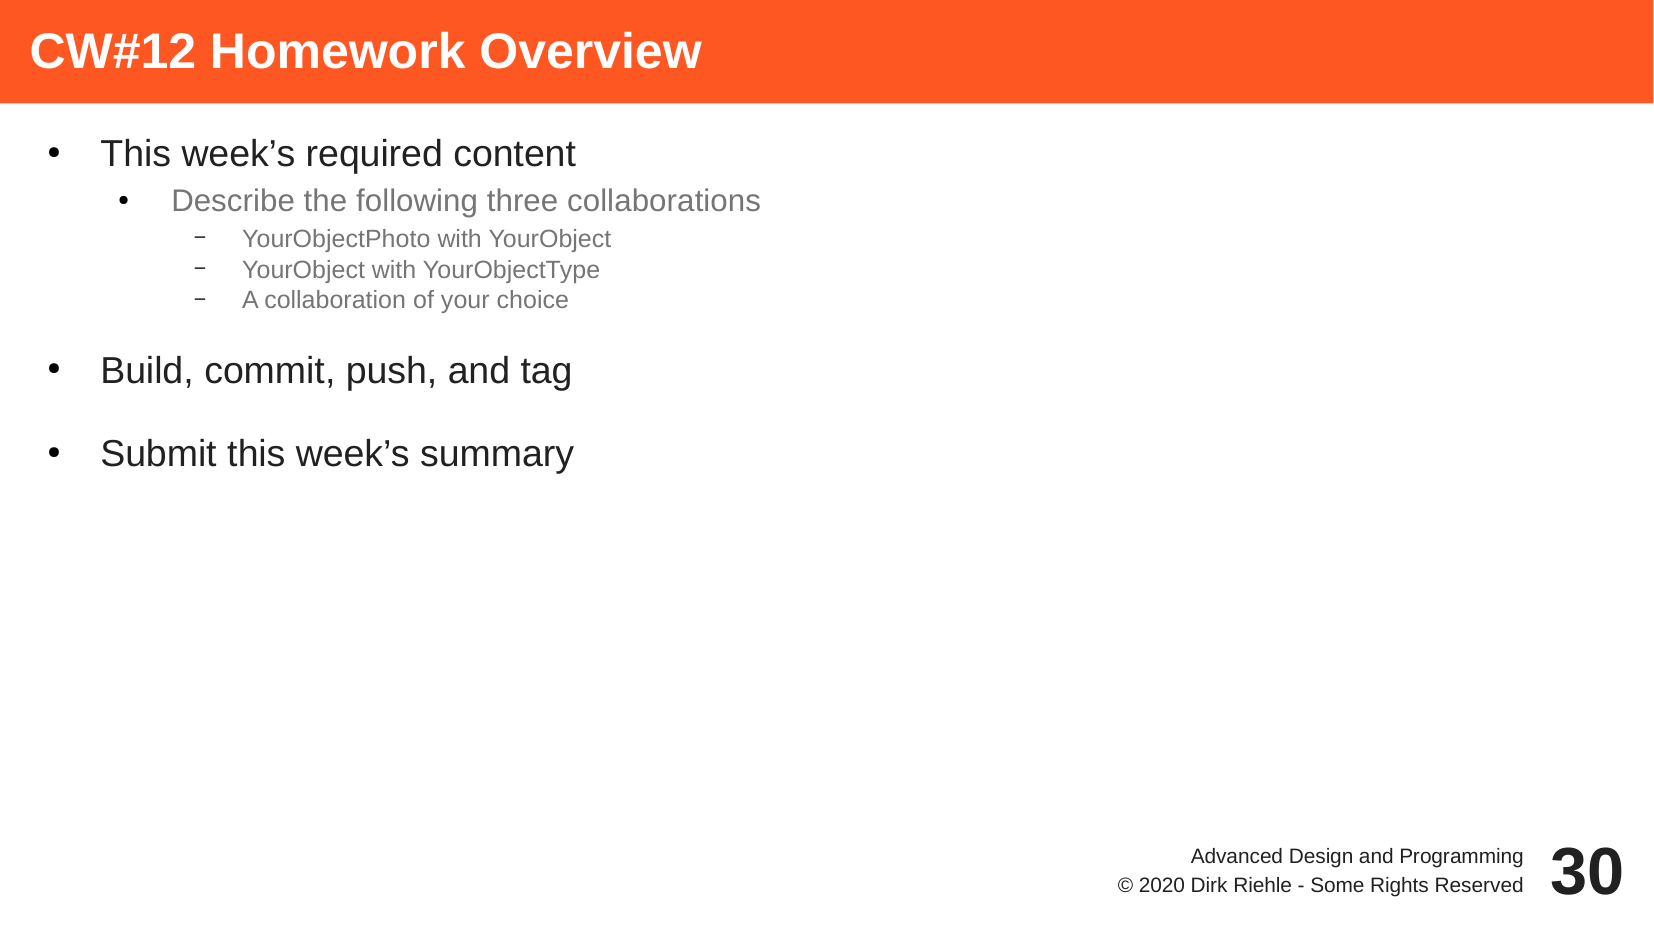

# CW#12 Homework Overview
This week’s required content
Describe the following three collaborations
YourObjectPhoto with YourObject
YourObject with YourObjectType
A collaboration of your choice
Build, commit, push, and tag
Submit this week’s summary
Advanced Design and Programming
30
© 2020 Dirk Riehle - Some Rights Reserved